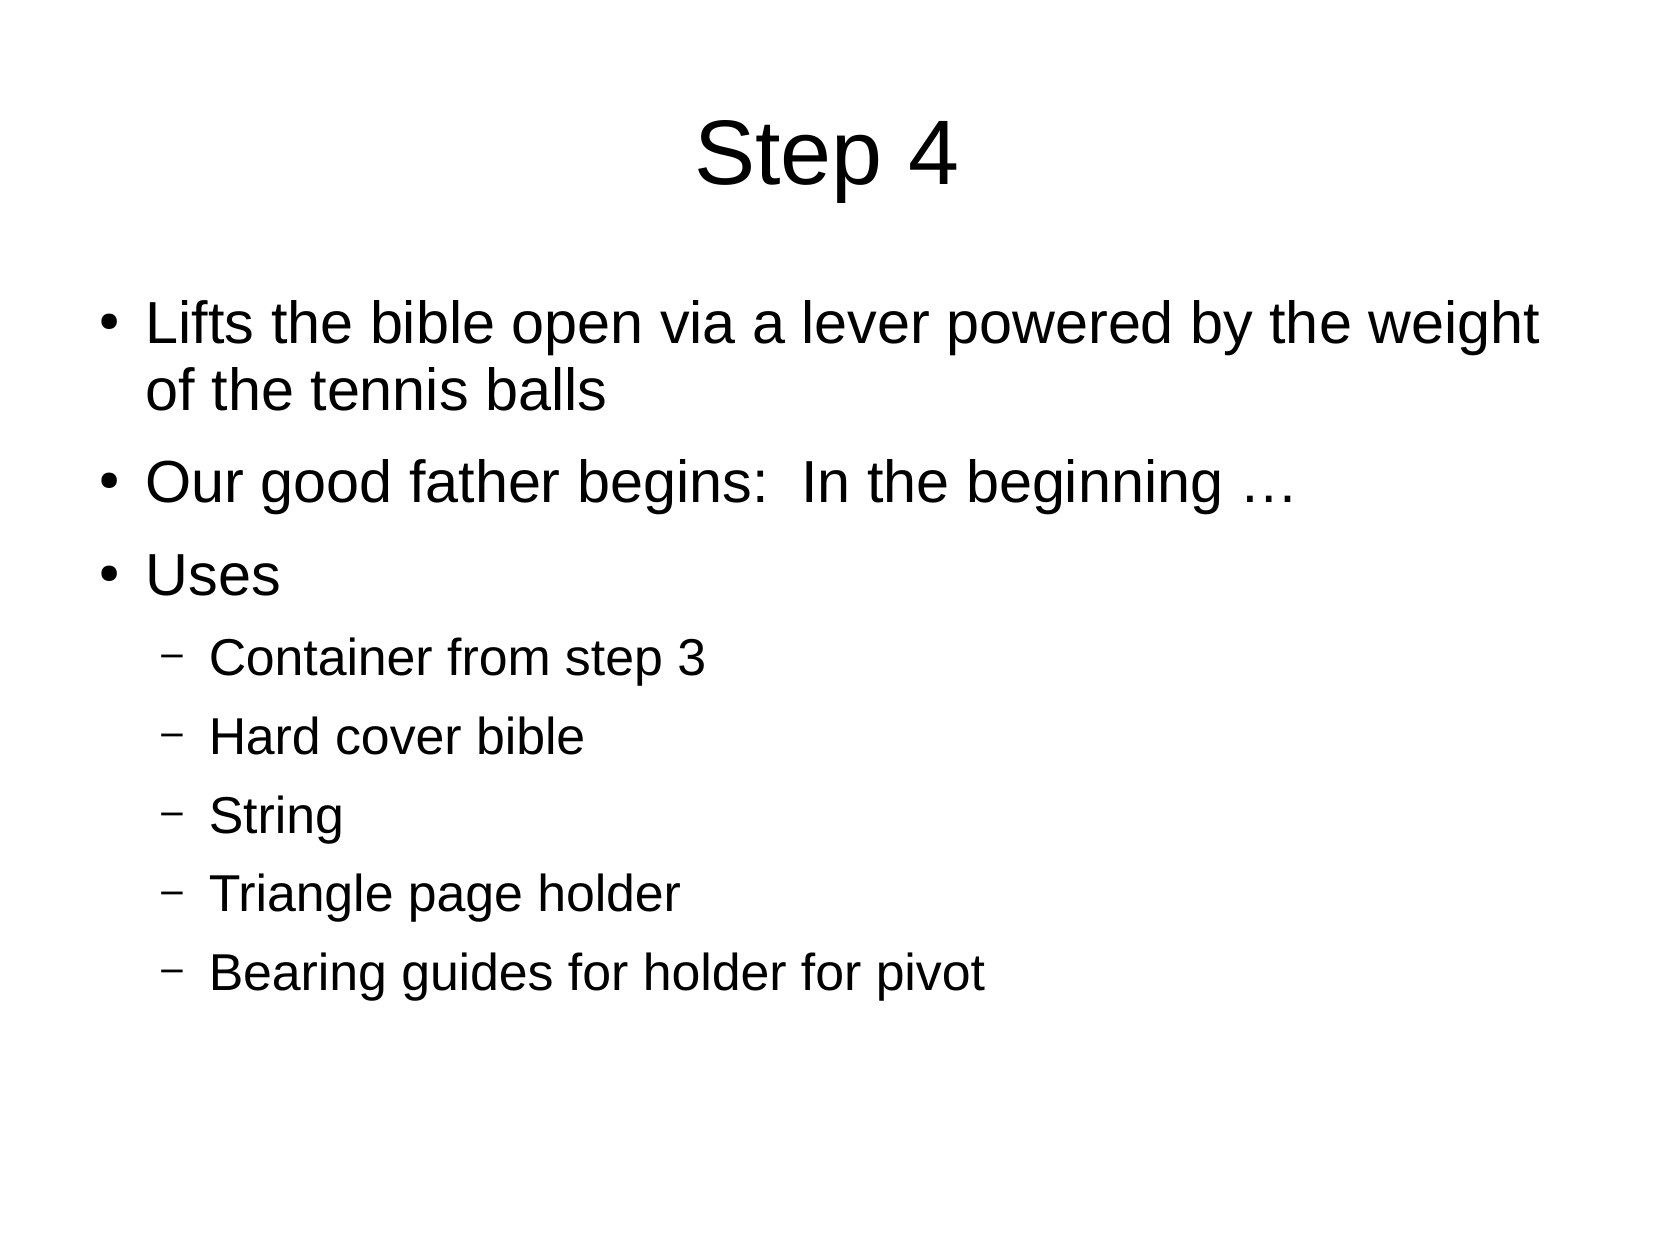

# Step 4
Lifts the bible open via a lever powered by the weight of the tennis balls
Our good father begins: In the beginning …
Uses
Container from step 3
Hard cover bible
String
Triangle page holder
Bearing guides for holder for pivot